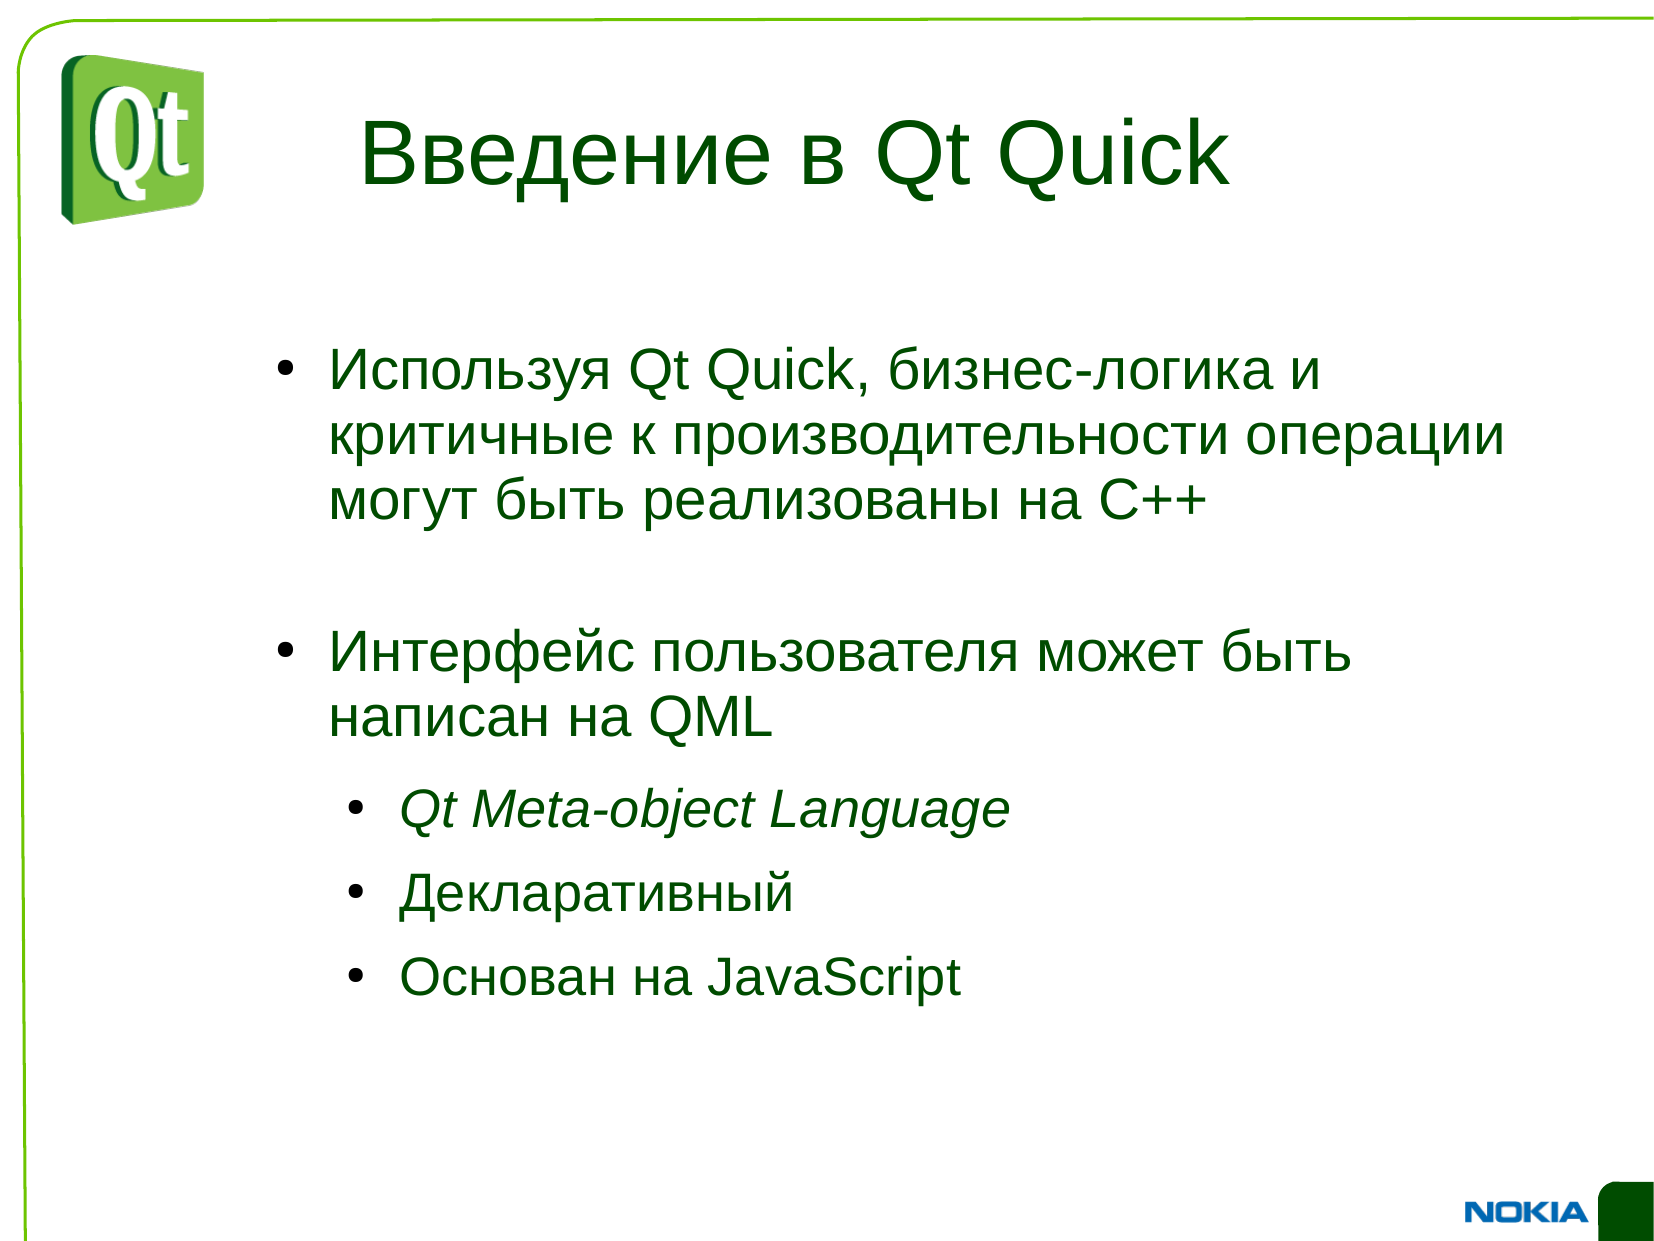

# Введение в Qt Quick
Используя Qt Quick, бизнес-логика и критичные к производительности операции могут быть реализованы на C++
Интерфейс пользователя может быть написан на QML
Qt Meta-object Language
Декларативный
Основан на JavaScript